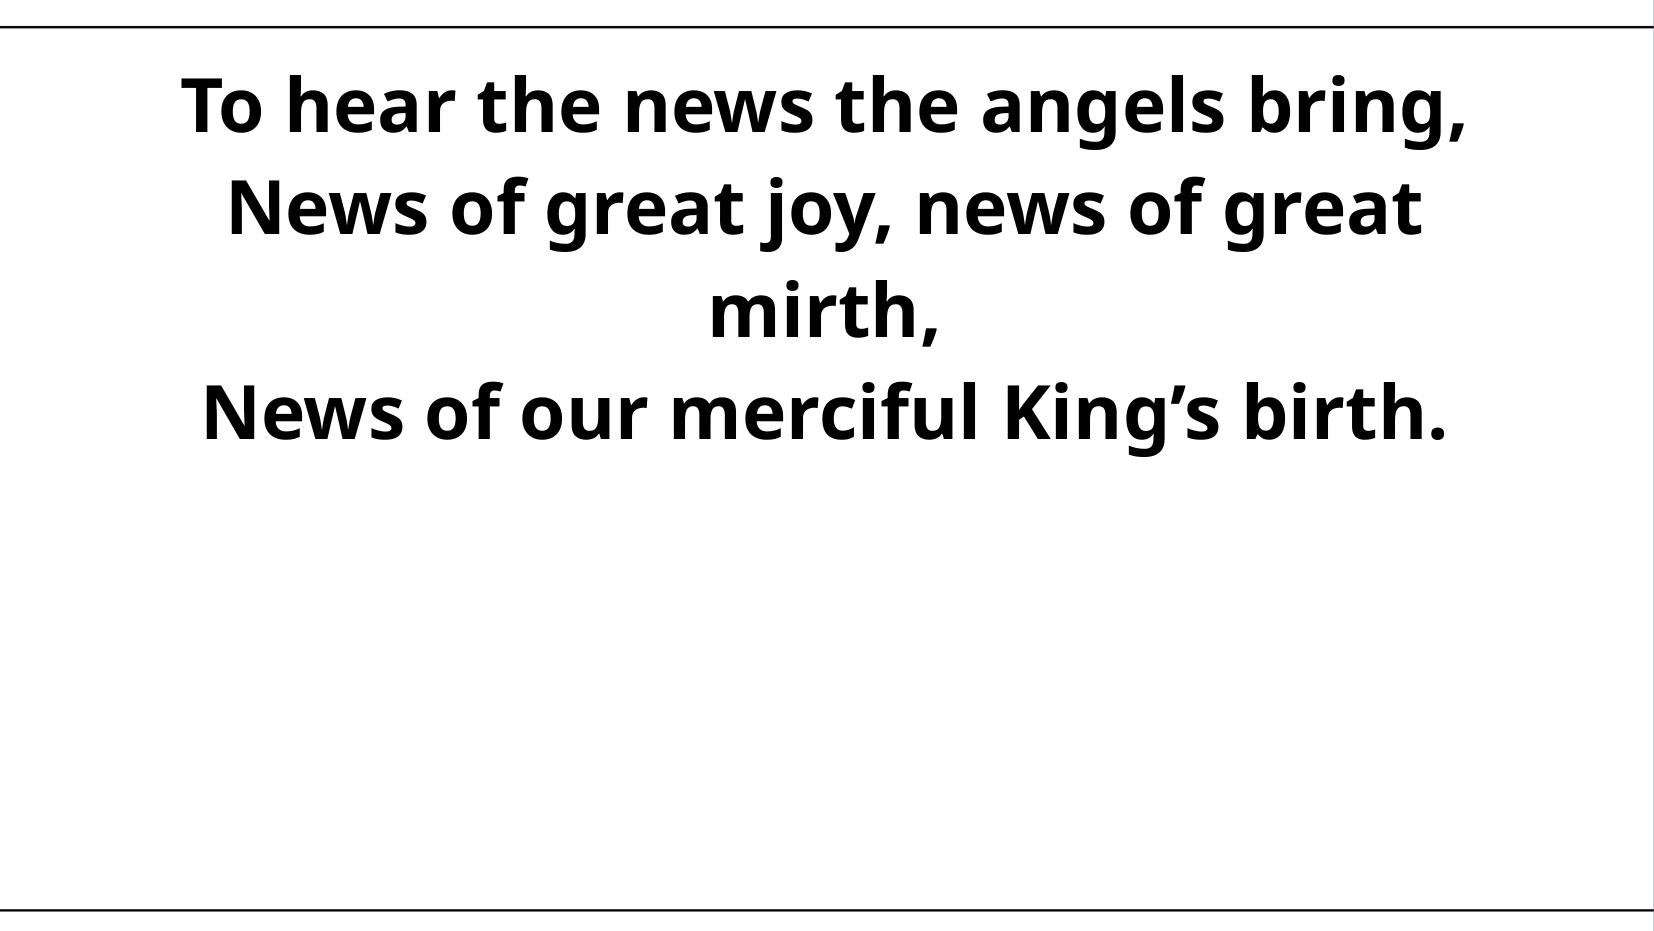

To hear the news the angels bring,
News of great joy, news of great mirth,
News of our merciful King’s birth.